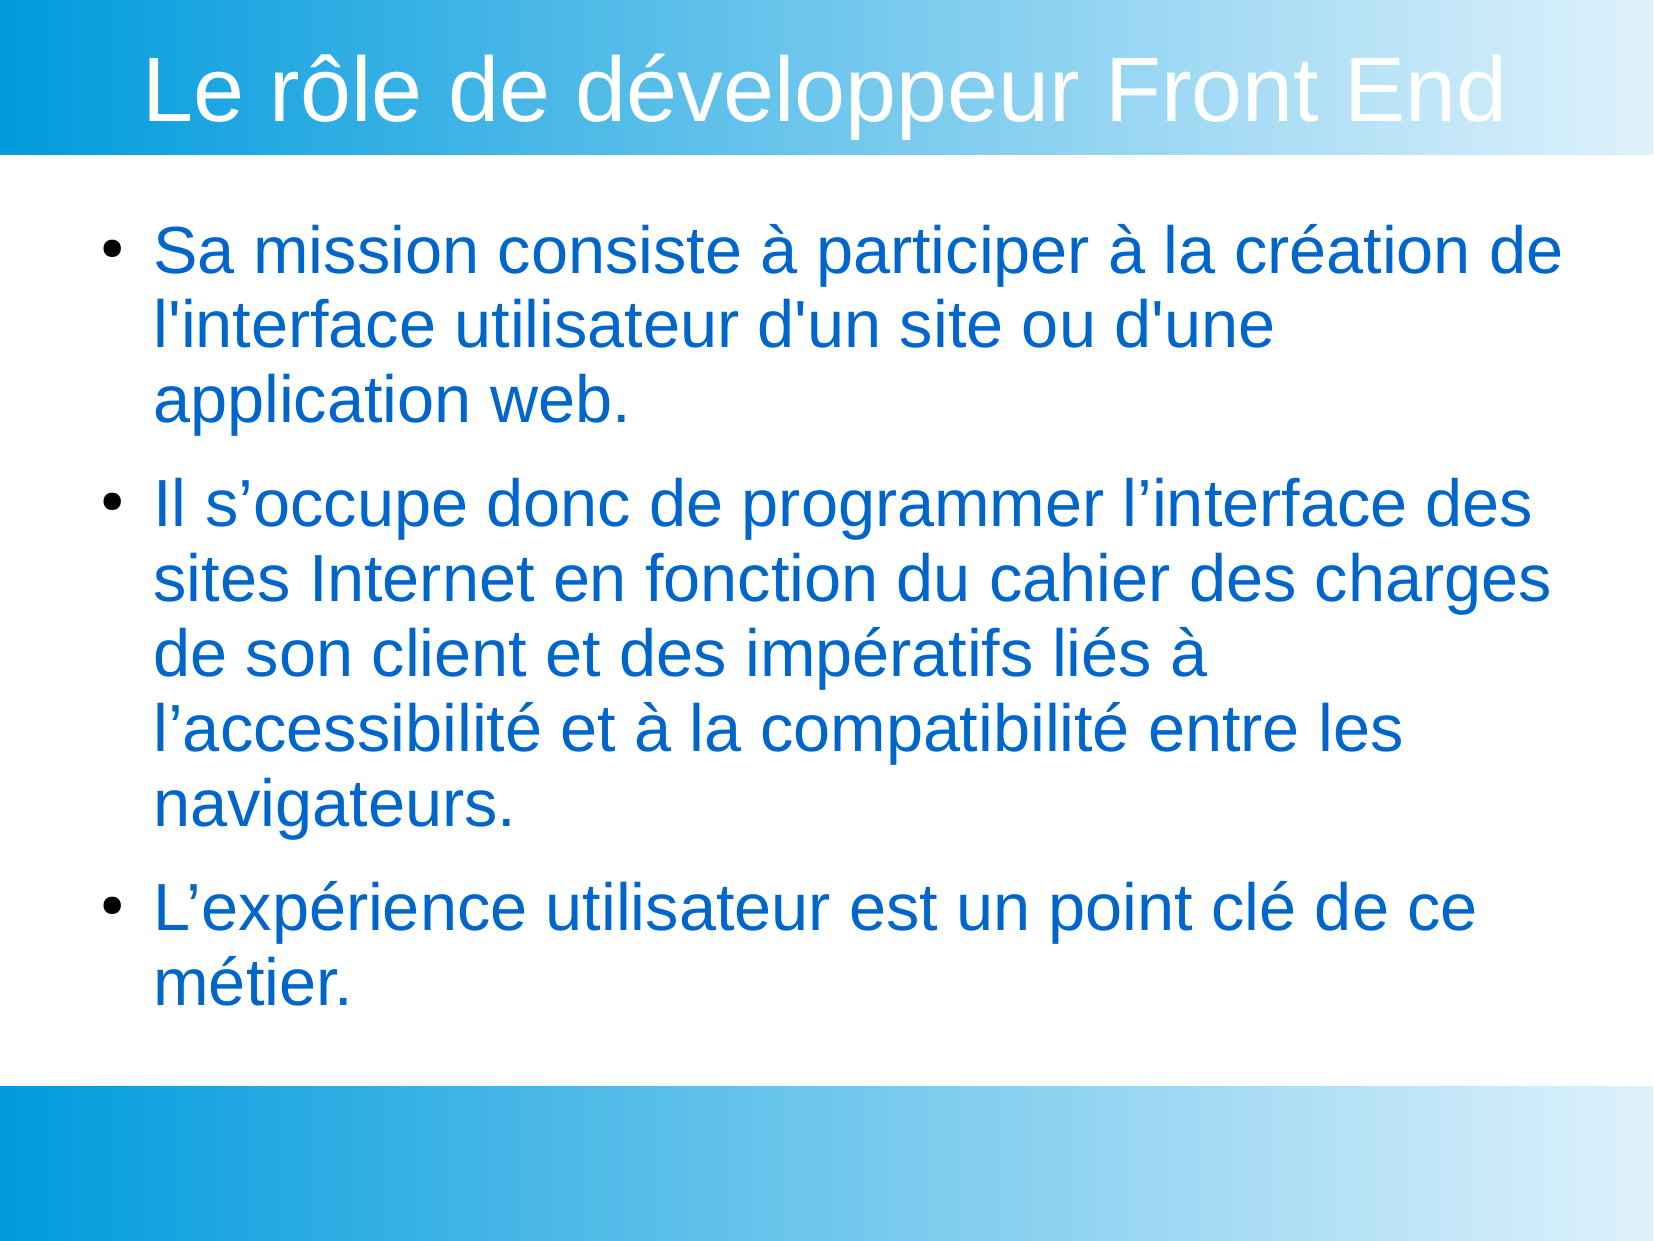

# Le rôle de développeur Front End
Sa mission consiste à participer à la création de l'interface utilisateur d'un site ou d'une application web.
Il s’occupe donc de programmer l’interface des sites Internet en fonction du cahier des charges de son client et des impératifs liés à l’accessibilité et à la compatibilité entre les navigateurs.
L’expérience utilisateur est un point clé de ce métier.